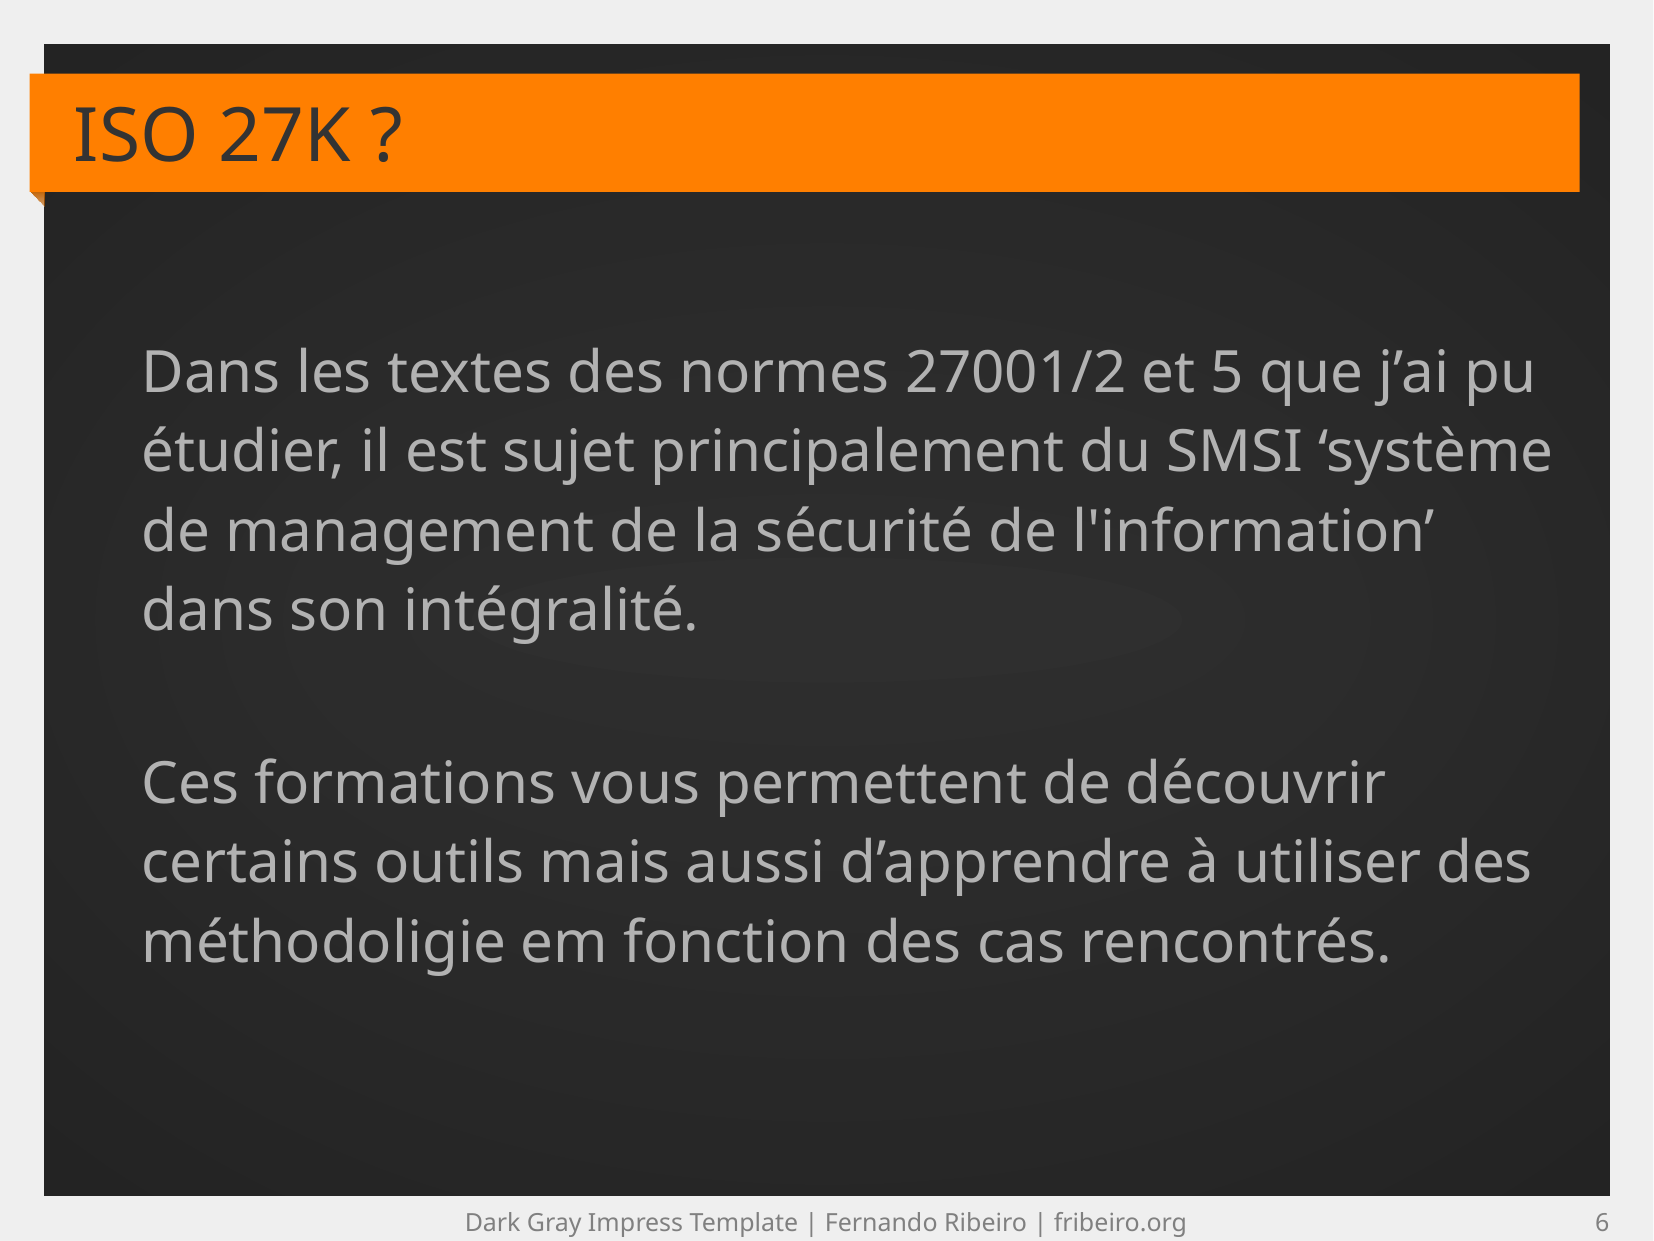

# ISO 27K ?
Dans les textes des normes 27001/2 et 5 que j’ai pu étudier, il est sujet principalement du SMSI ‘système de management de la sécurité de l'information’ dans son intégralité.
Ces formations vous permettent de découvrir certains outils mais aussi d’apprendre à utiliser des méthodoligie em fonction des cas rencontrés.
Dark Gray Impress Template | Fernando Ribeiro | fribeiro.org
6